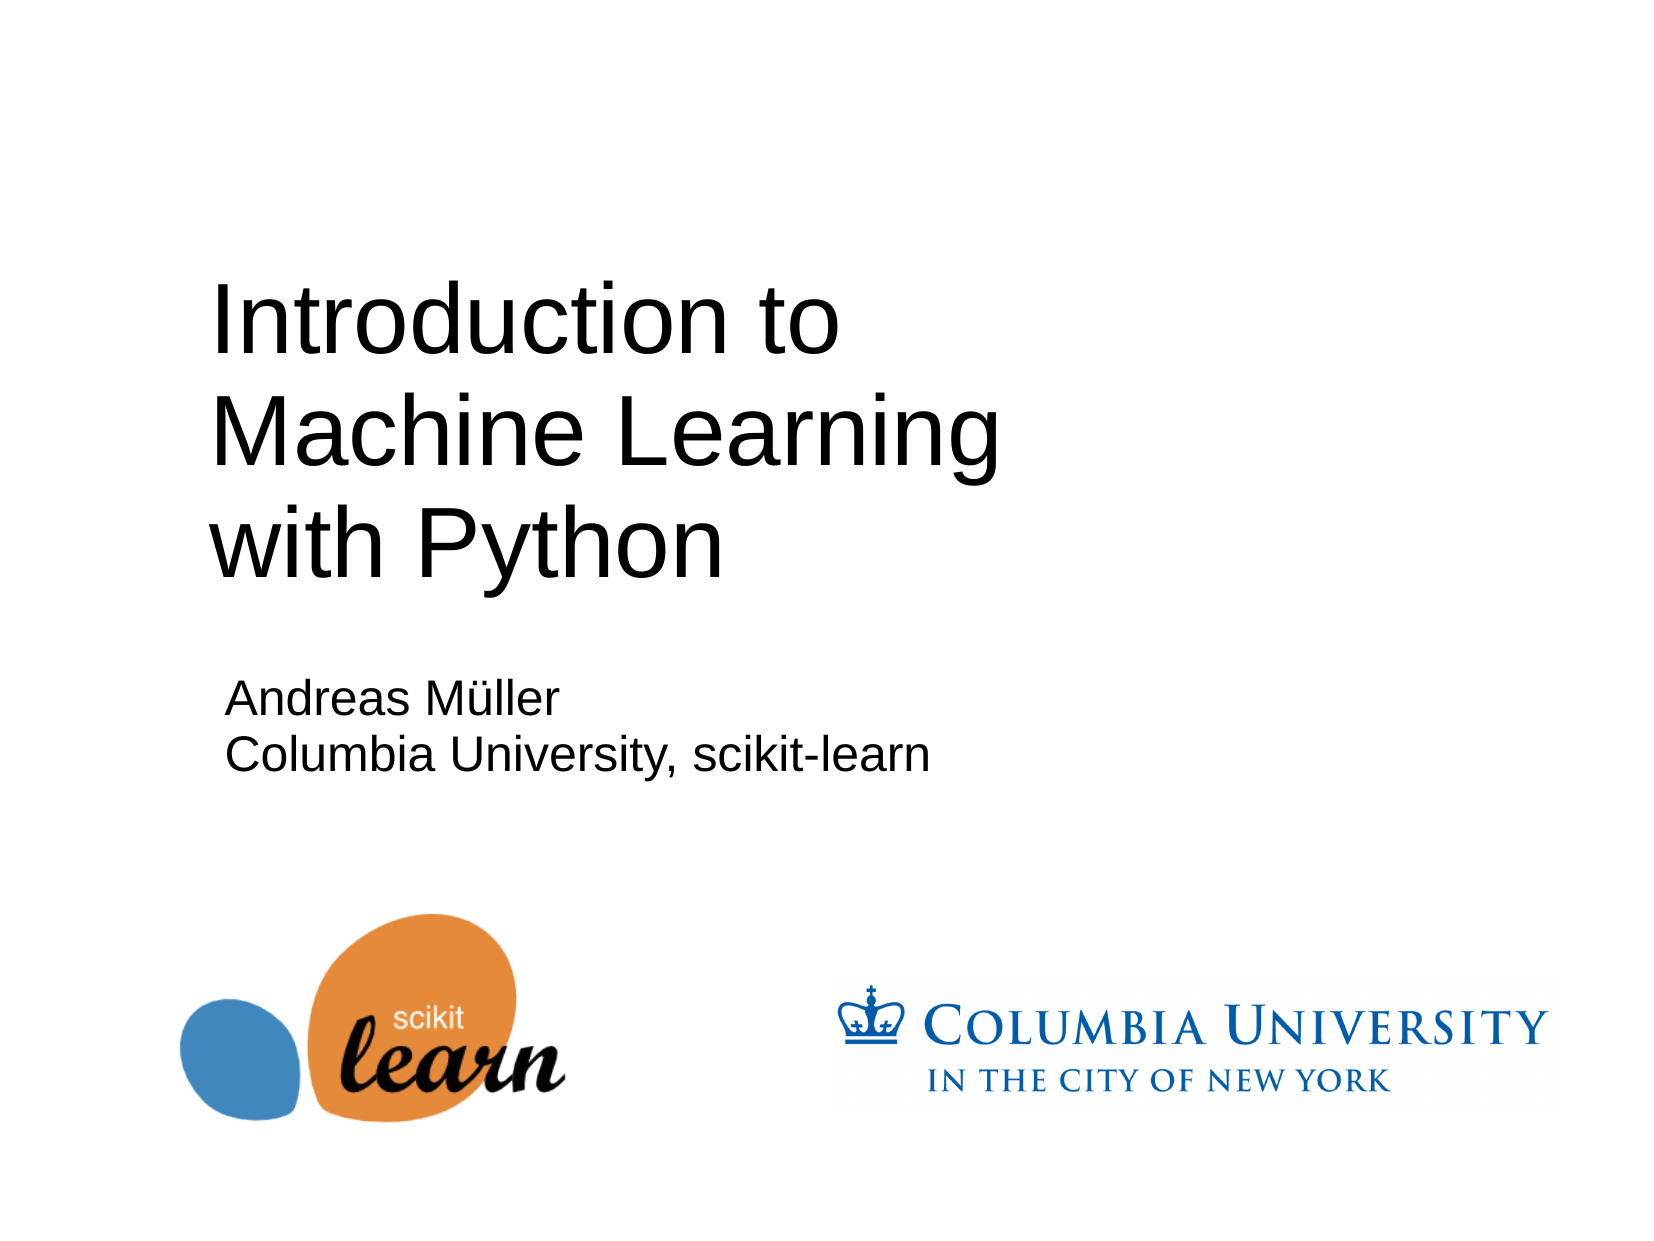

Introduction to
Machine Learning
with Python
Andreas Müller
Columbia University, scikit-learn